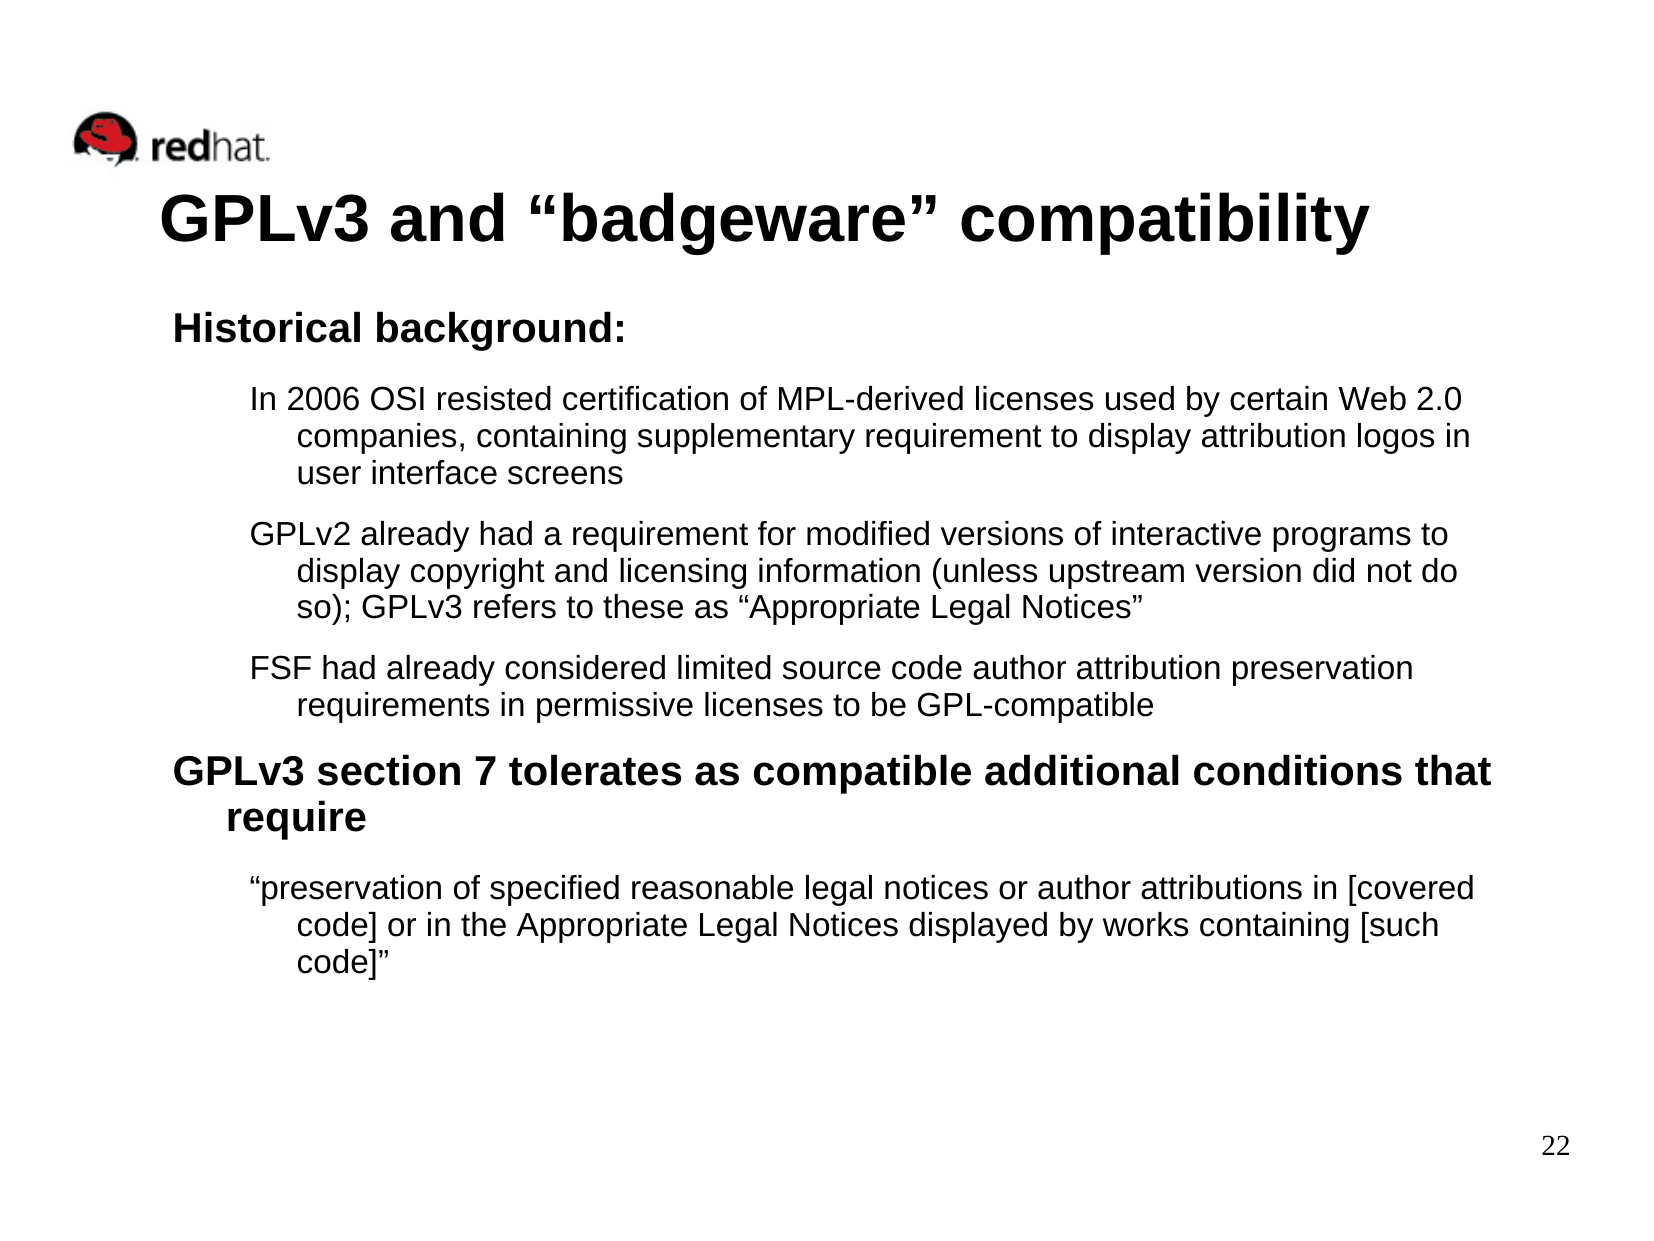

# GPLv3 and “badgeware” compatibility
Historical background:
In 2006 OSI resisted certification of MPL-derived licenses used by certain Web 2.0 companies, containing supplementary requirement to display attribution logos in user interface screens
GPLv2 already had a requirement for modified versions of interactive programs to display copyright and licensing information (unless upstream version did not do so); GPLv3 refers to these as “Appropriate Legal Notices”
FSF had already considered limited source code author attribution preservation requirements in permissive licenses to be GPL-compatible
GPLv3 section 7 tolerates as compatible additional conditions that require
“preservation of specified reasonable legal notices or author attributions in [covered code] or in the Appropriate Legal Notices displayed by works containing [such code]”
22